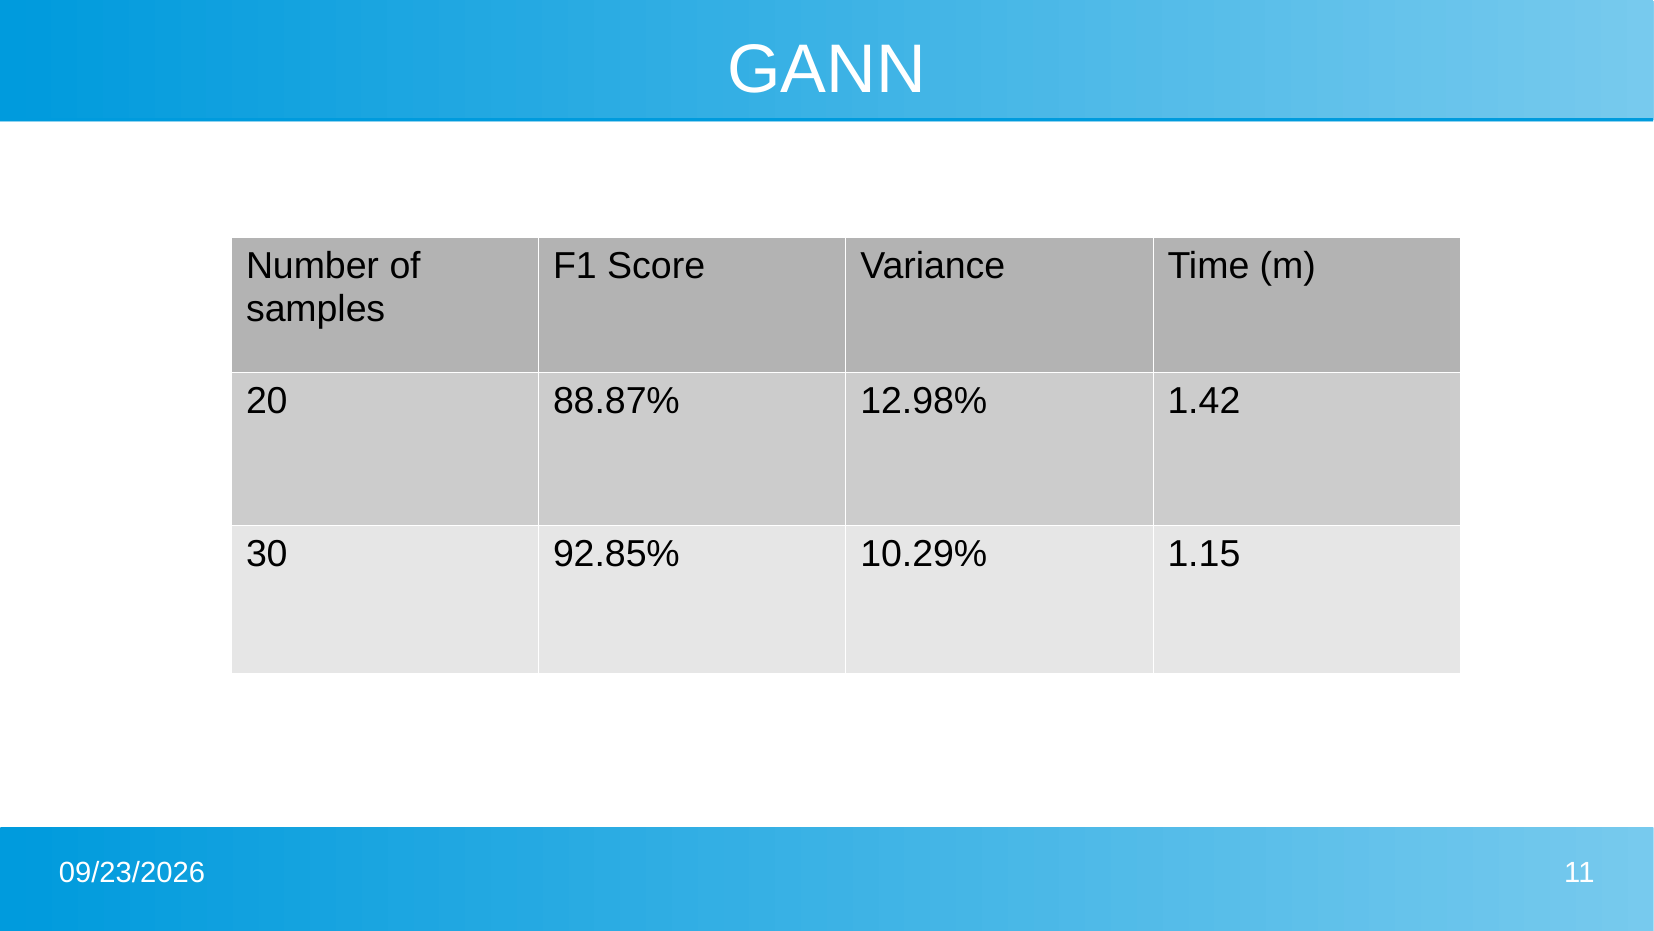

# GANN
| Number of samples | F1 Score | Variance | Time (m) |
| --- | --- | --- | --- |
| 20 | 88.87% | 12.98% | 1.42 |
| 30 | 92.85% | 10.29% | 1.15 |
11